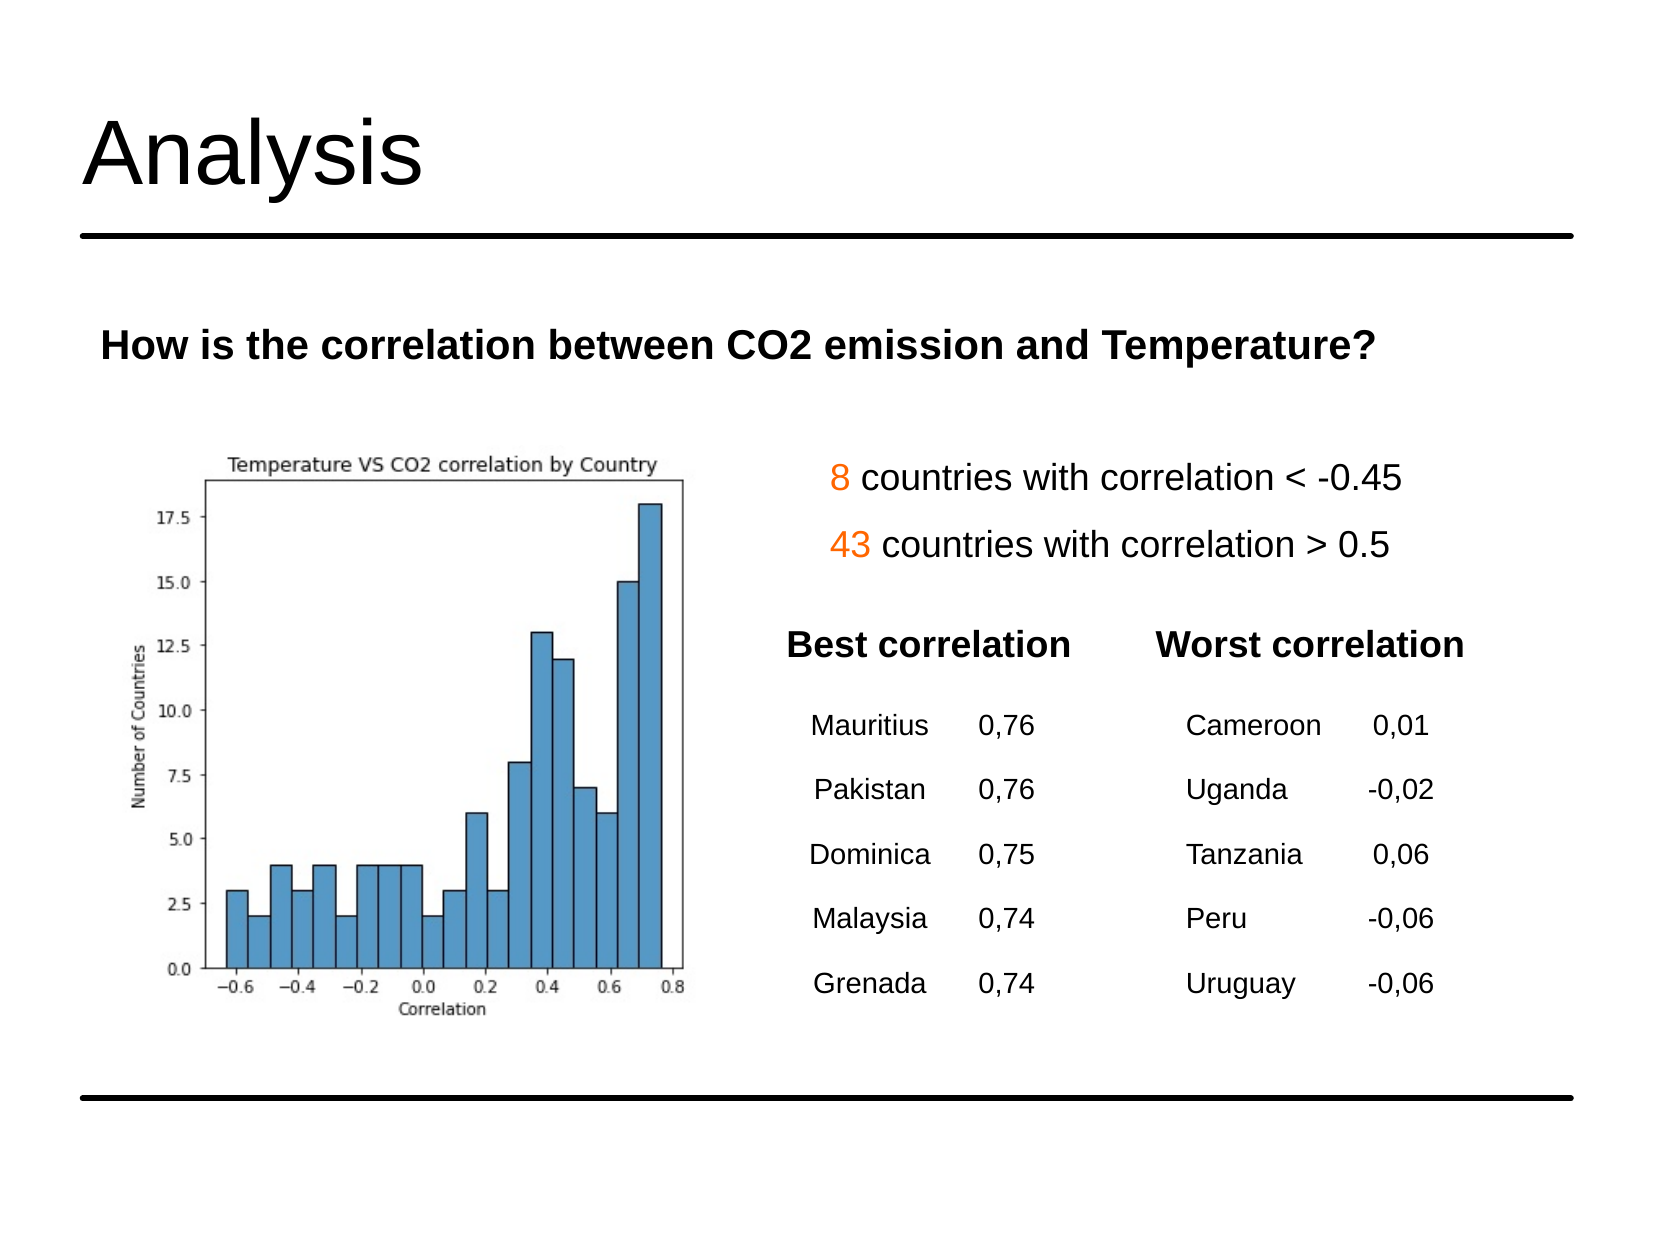

# Analysis
How is the correlation between CO2 emission and Temperature?
8 countries with correlation < -0.45
43 countries with correlation > 0.5
Best correlation		Worst correlation
| Mauritius | 0,76 |
| --- | --- |
| Pakistan | 0,76 |
| Dominica | 0,75 |
| Malaysia | 0,74 |
| Grenada | 0,74 |
| Mauritius | 0,76 | | Cameroon | 0,01 |
| --- | --- | --- | --- | --- |
| Pakistan | 0,76 | | Uganda | -0,02 |
| Dominica | 0,75 | | Tanzania | 0,06 |
| Malaysia | 0,74 | | Peru | -0,06 |
| Grenada | 0,74 | | Uruguay | -0,06 |